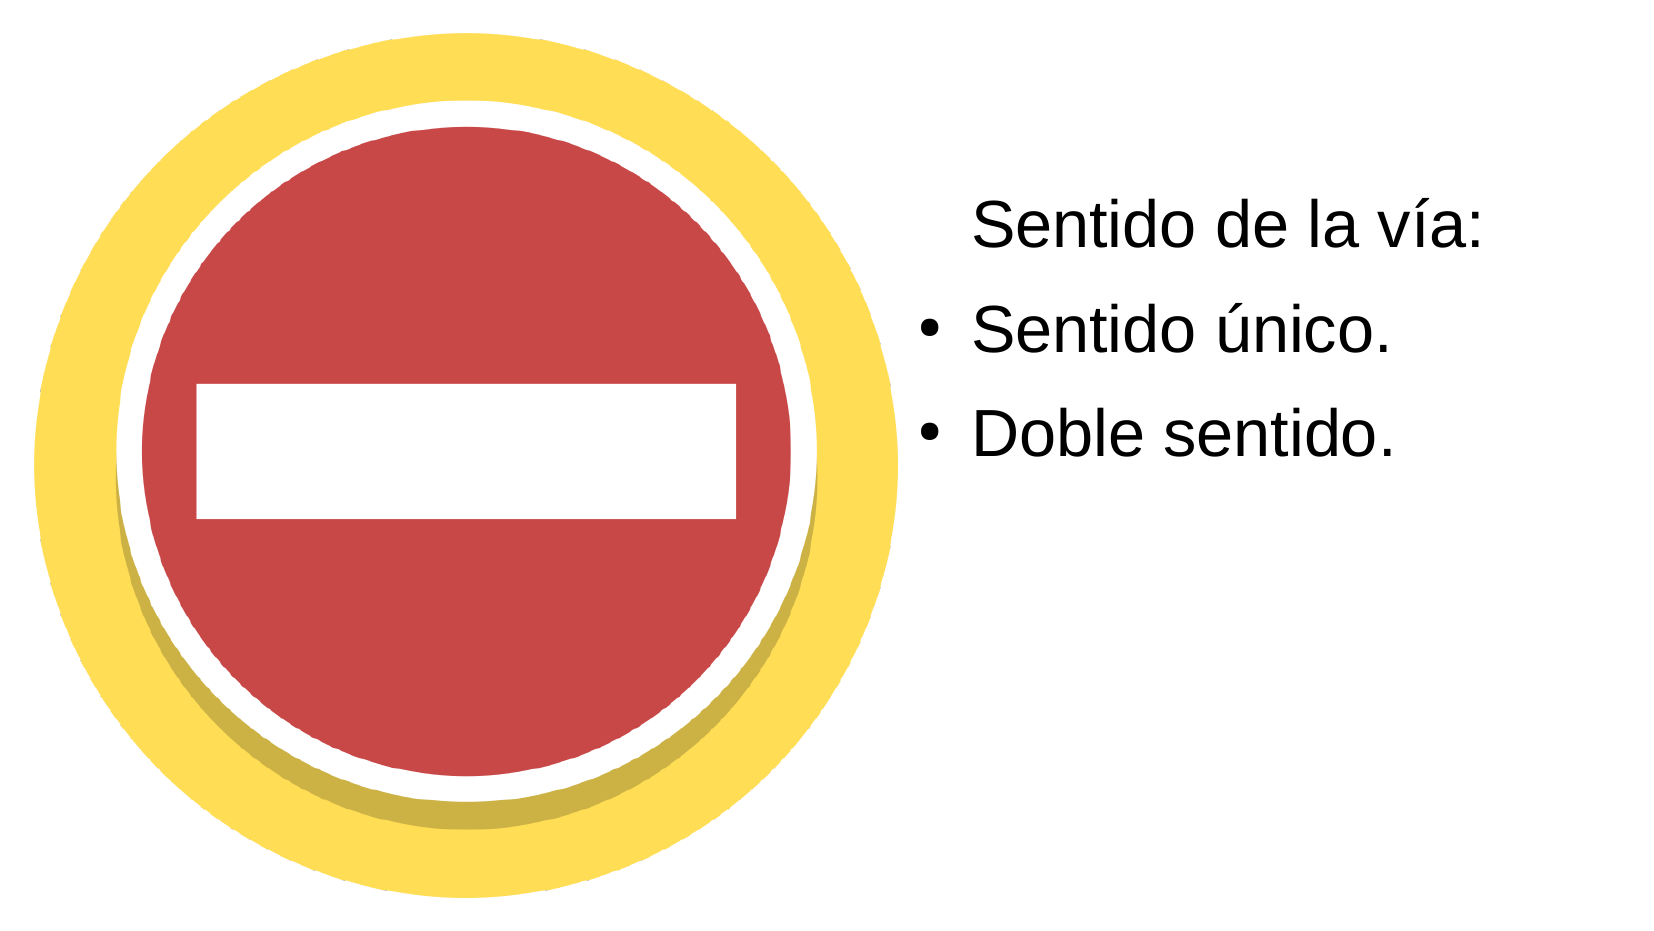

# Sentido de la vía:
Sentido único.
Doble sentido.